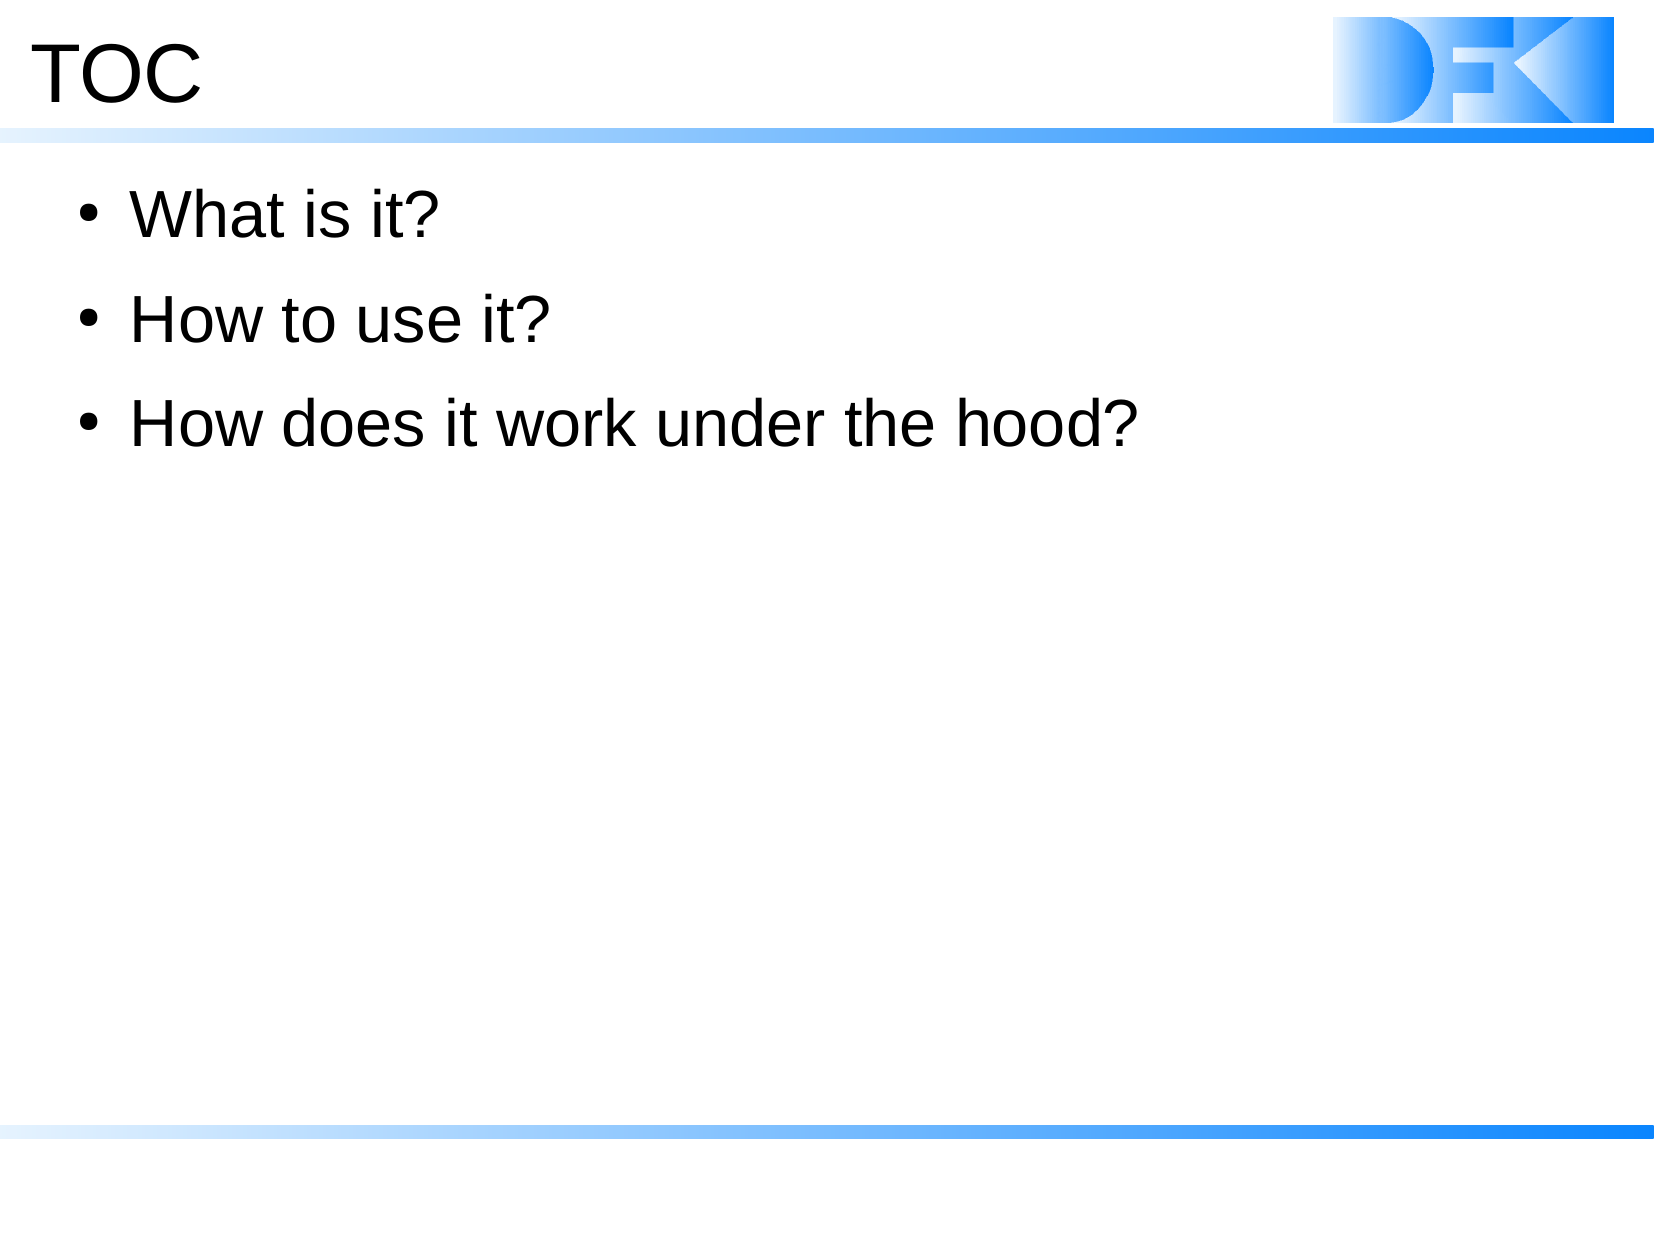

# TOC
What is it?
How to use it?
How does it work under the hood?